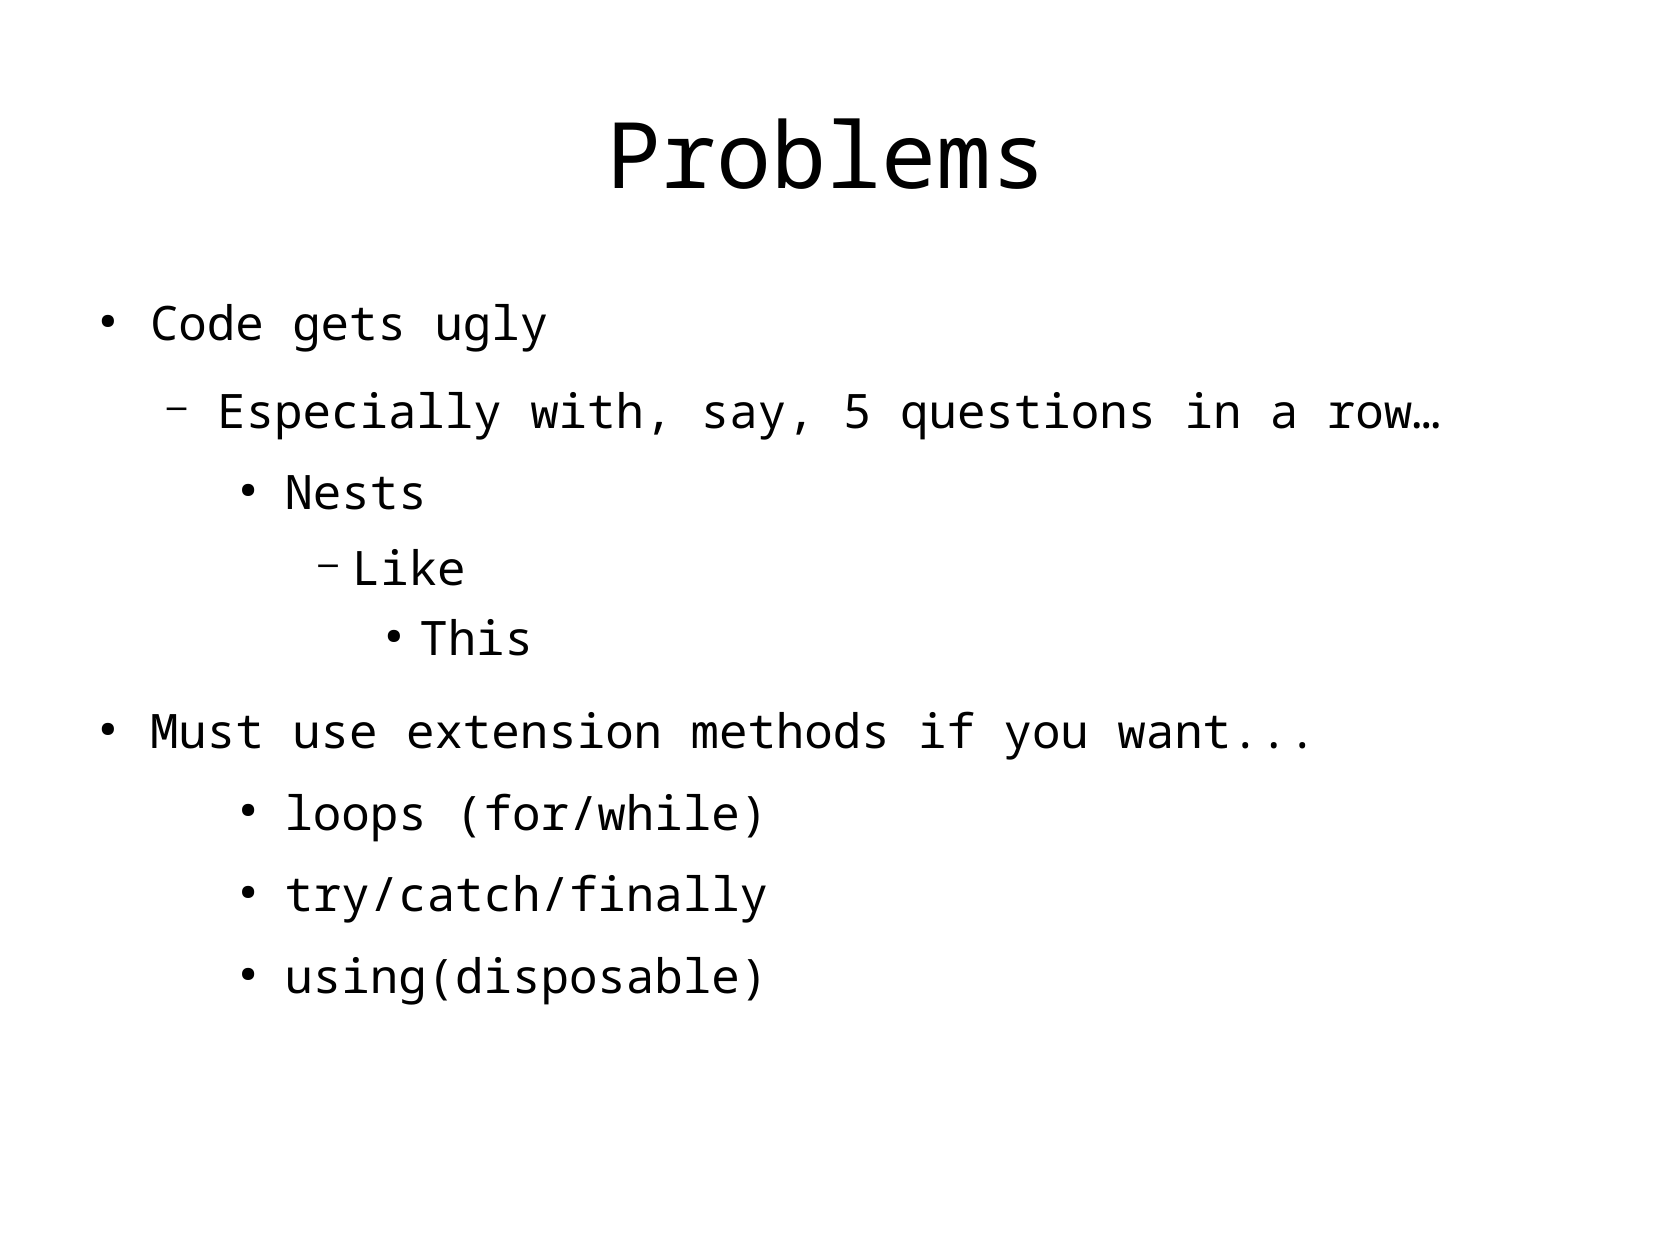

# Problems
Code gets ugly
Especially with, say, 5 questions in a row…
Nests
Like
This
Must use extension methods if you want...
loops (for/while)
try/catch/finally
using(disposable)